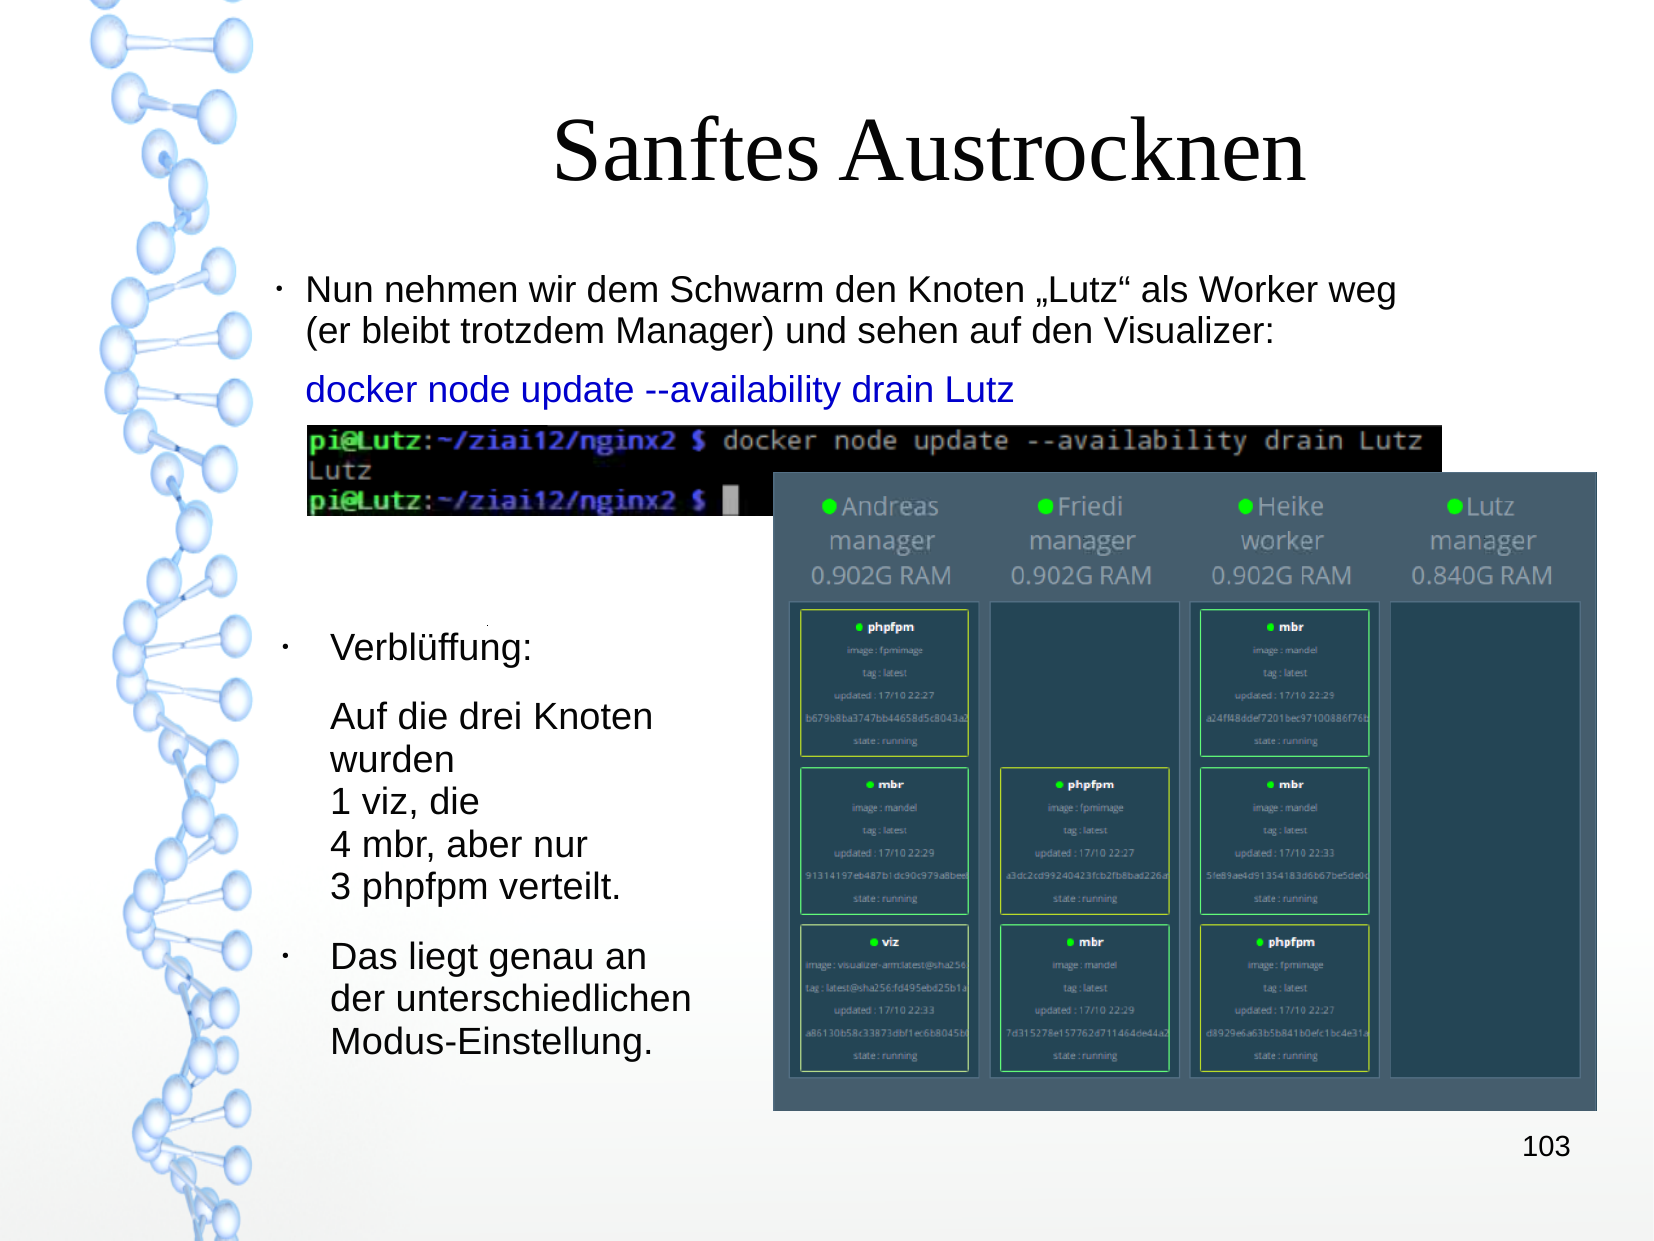

# Sanftes Austrocknen
Nun nehmen wir dem Schwarm den Knoten „Lutz“ als Worker weg
(er bleibt trotzdem Manager) und sehen auf den Visualizer:
docker node update --availability drain Lutz
Verblüffung:
Auf die drei Knoten wurden
1 viz, die
4 mbr, aber nur
3 phpfpm verteilt.
Das liegt genau an der unterschiedlichen Modus-Einstellung.
103